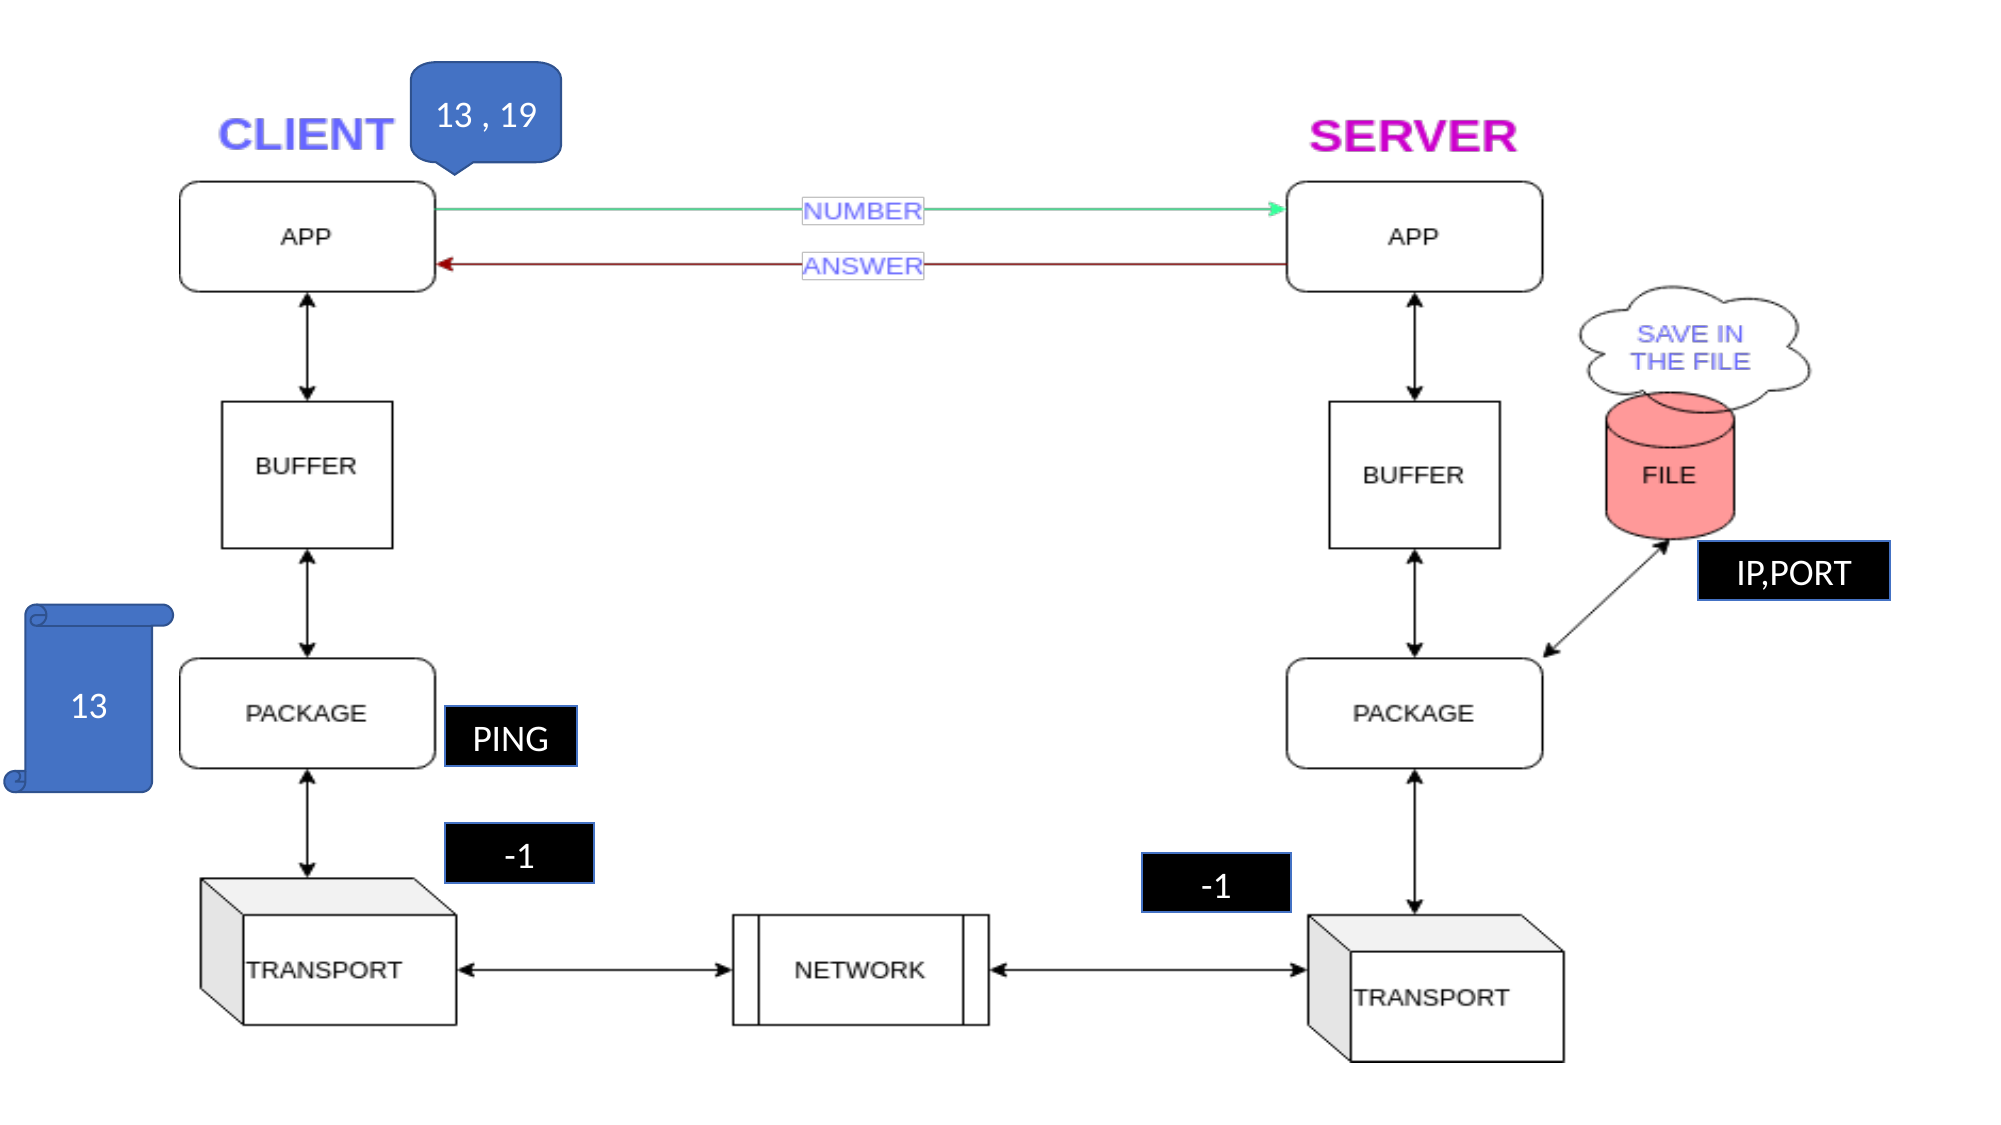

13 , 19
IP,PORT
13
PING
-1
-1